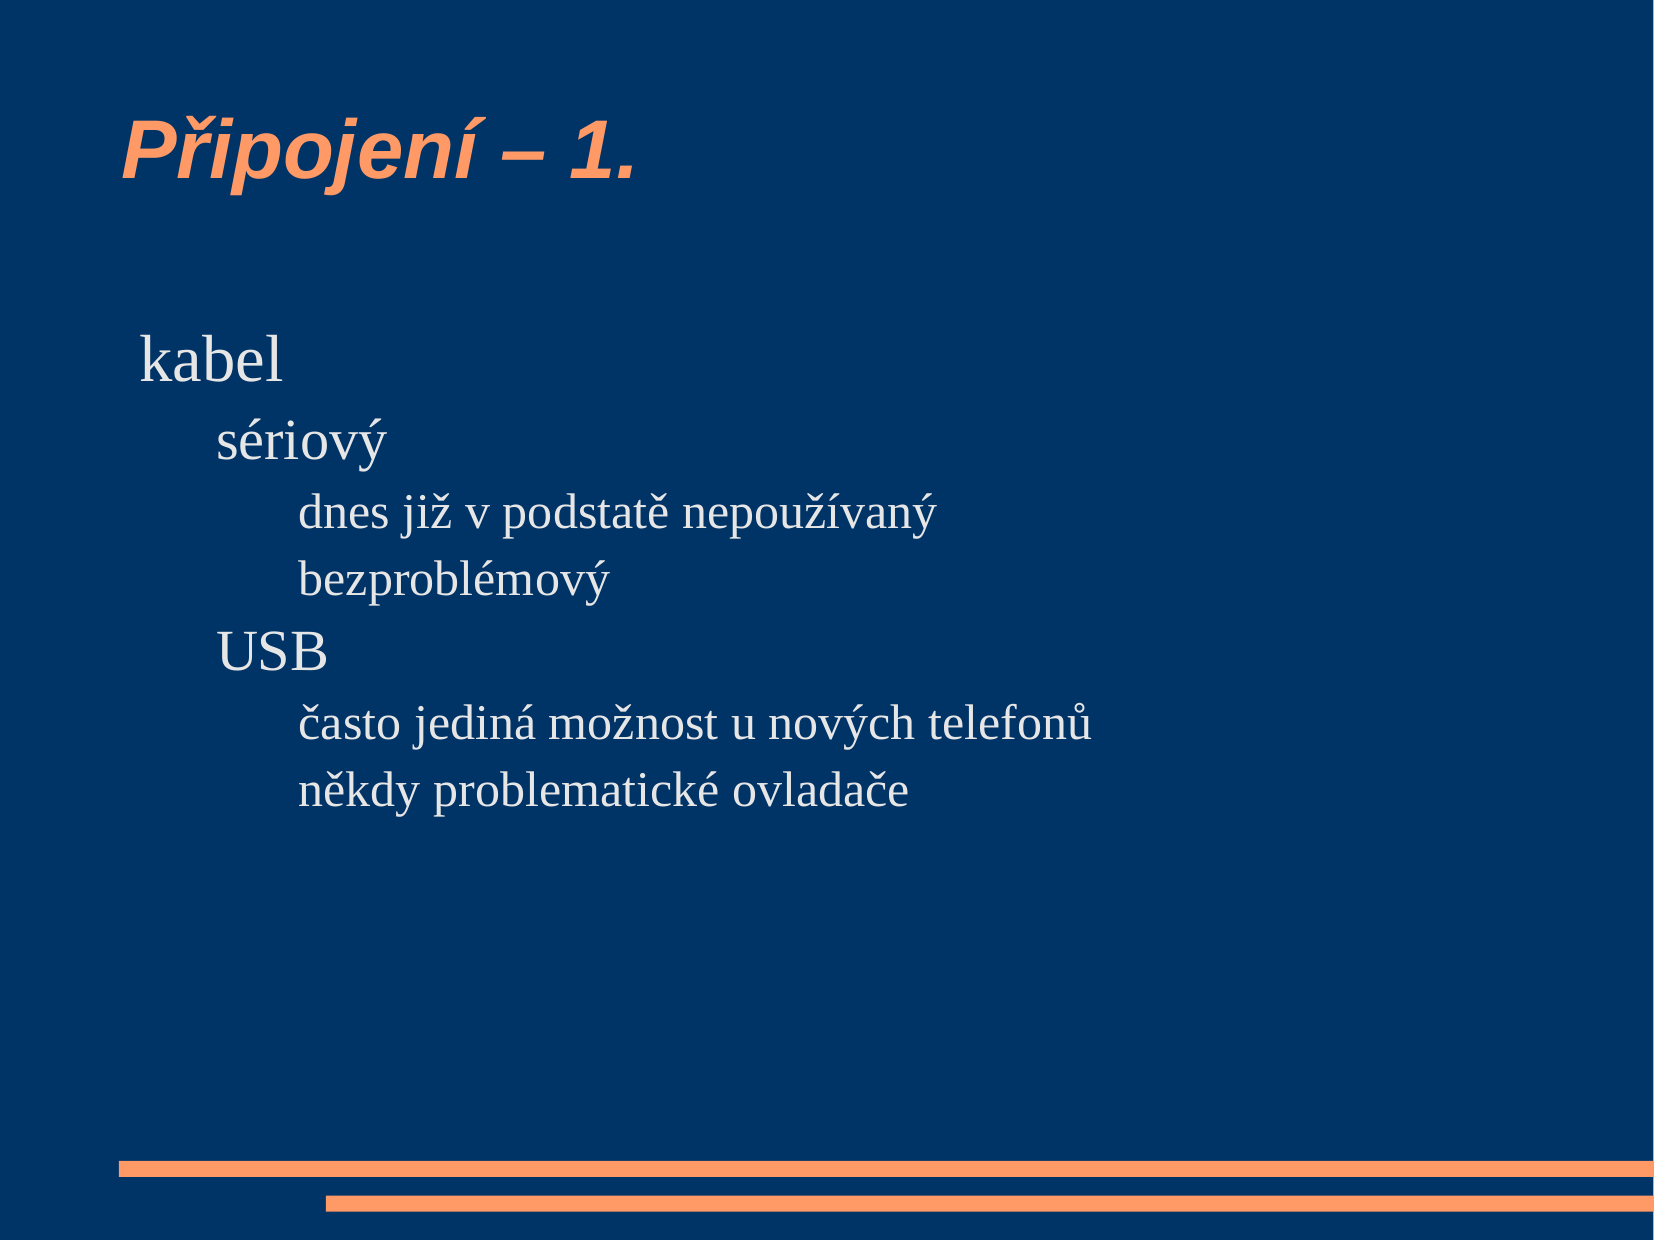

# Připojení – 1.
kabel
sériový
dnes již v podstatě nepoužívaný
bezproblémový
USB
často jediná možnost u nových telefonů
někdy problematické ovladače